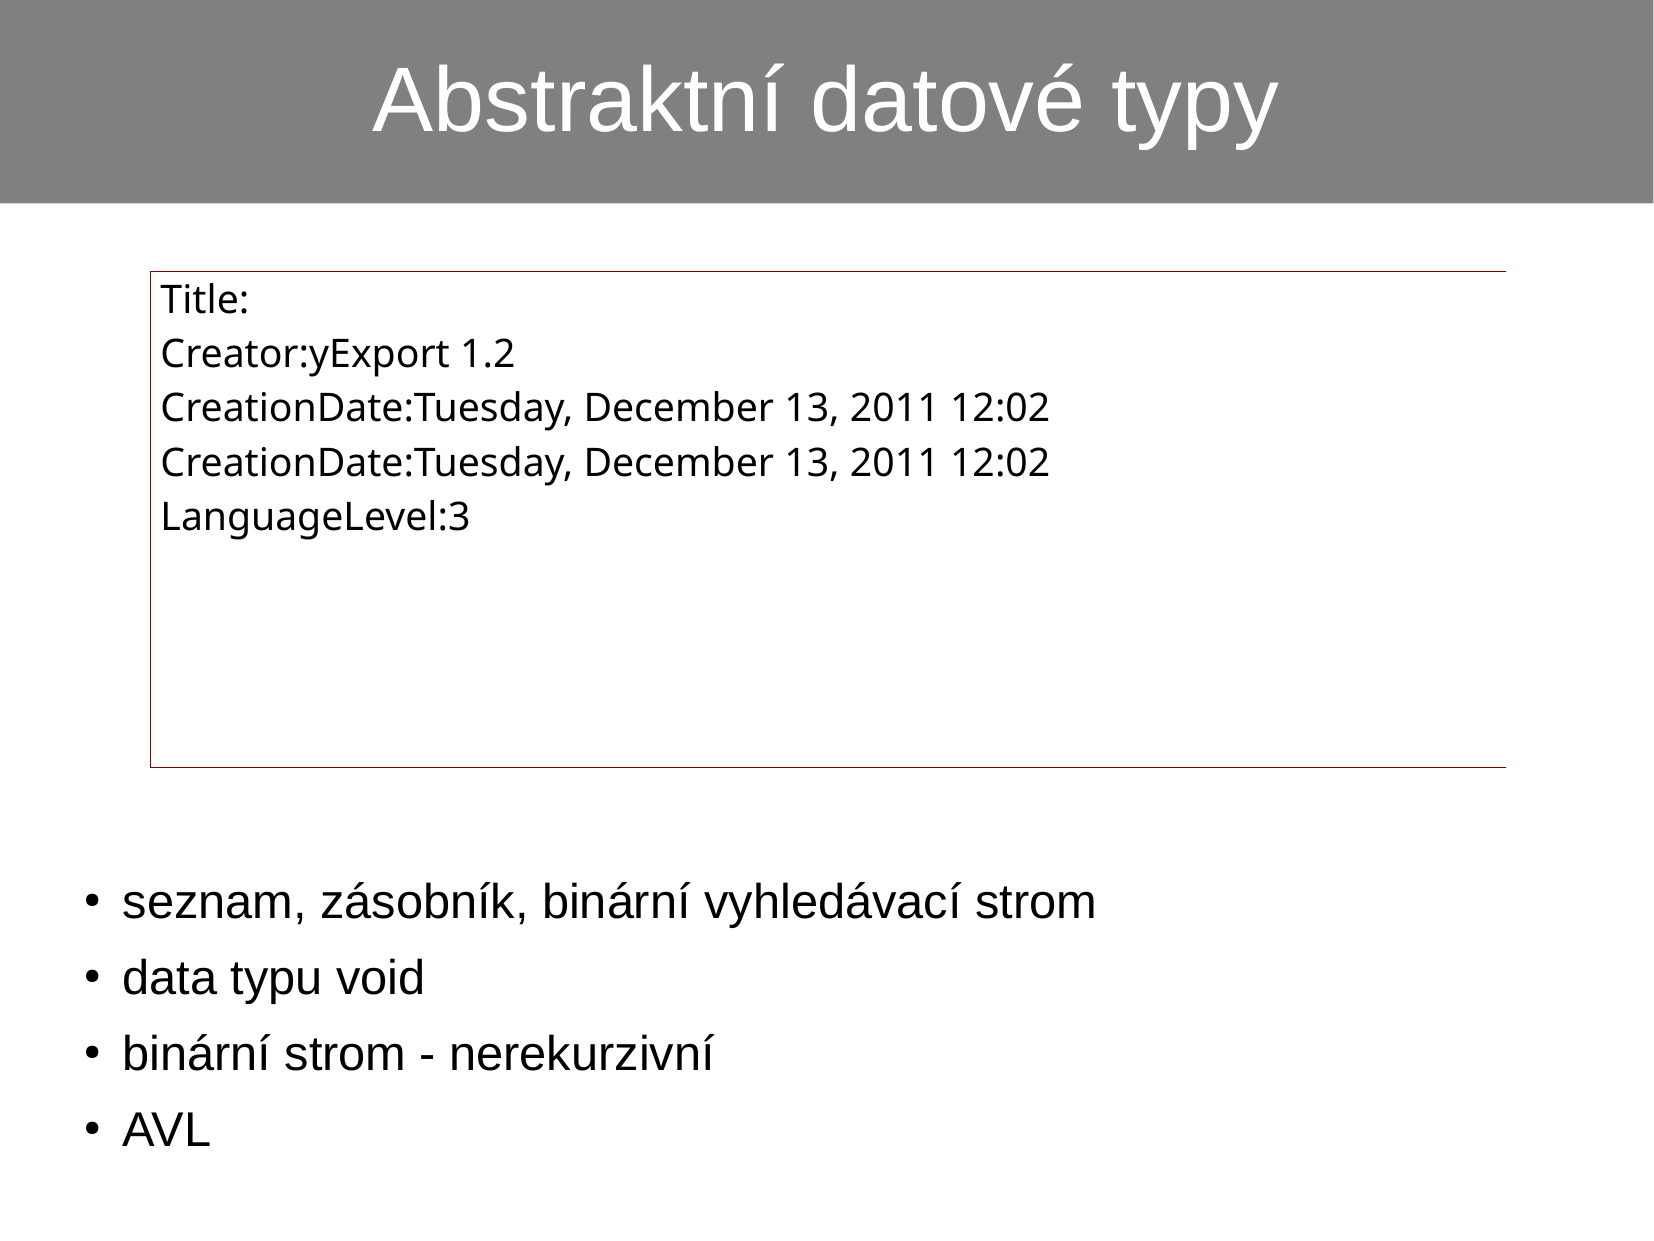

# Abstraktní datové typy
seznam, zásobník, binární vyhledávací strom
data typu void
binární strom - nerekurzivní
AVL